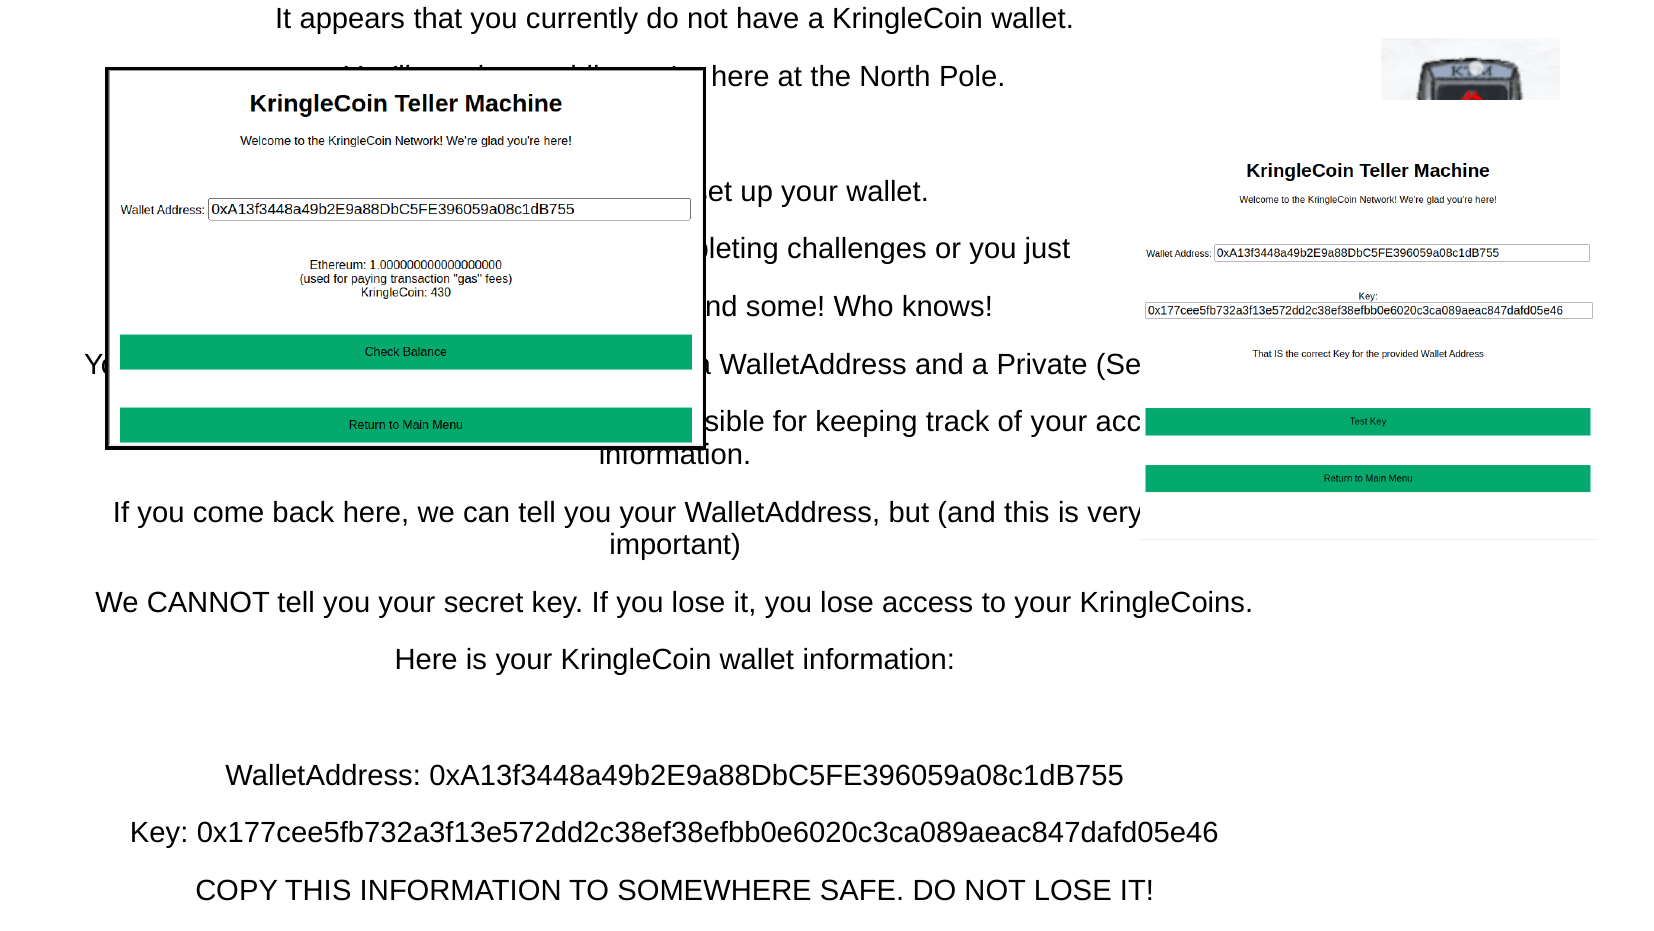

KringleCoin Teller Machine
Welcome to the KringleCoin Network! We're glad you're here!
It appears that you currently do not have a KringleCoin wallet.
You'll need one while you're here at the North Pole.
Let's get started and set up your wallet.
You'll earn KringleCoins for completing challenges or you just
might be lucky enough to find some! Who knows!
Your KringleCoin wallet consists of two values, a WalletAddress and a Private (Secret) Key.
This is critically important: YOU are responsible for keeping track of your account information.
If you come back here, we can tell you your WalletAddress, but (and this is very, VERY important)
We CANNOT tell you your secret key. If you lose it, you lose access to your KringleCoins.
Here is your KringleCoin wallet information:
WalletAddress: 0xA13f3448a49b2E9a88DbC5FE396059a08c1dB755
Key: 0x177cee5fb732a3f13e572dd2c38ef38efbb0e6020c3ca089aeac847dafd05e46
COPY THIS INFORMATION TO SOMEWHERE SAFE. DO NOT LOSE IT!